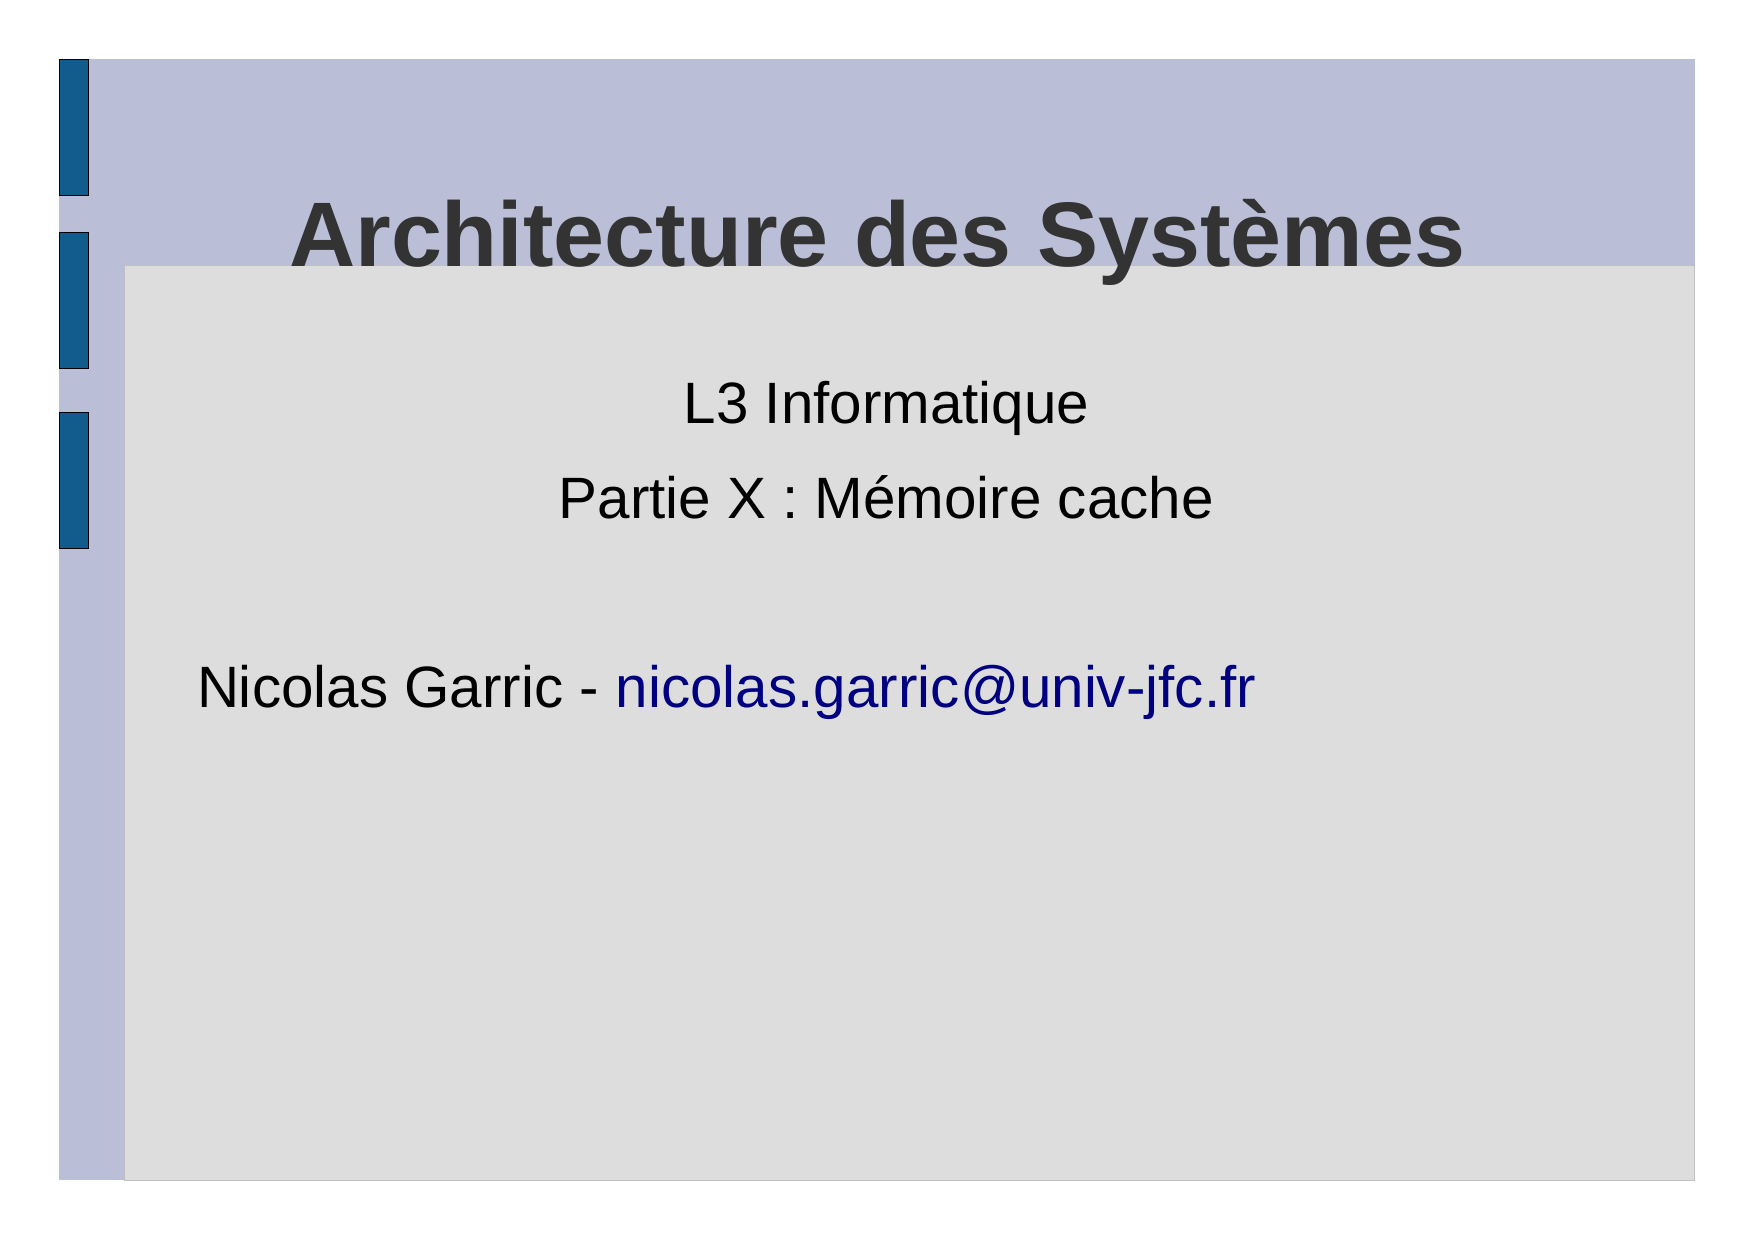

# Architecture des Systèmes
L3 Informatique
Partie X : Mémoire cache
Nicolas Garric - nicolas.garric@univ-jfc.fr